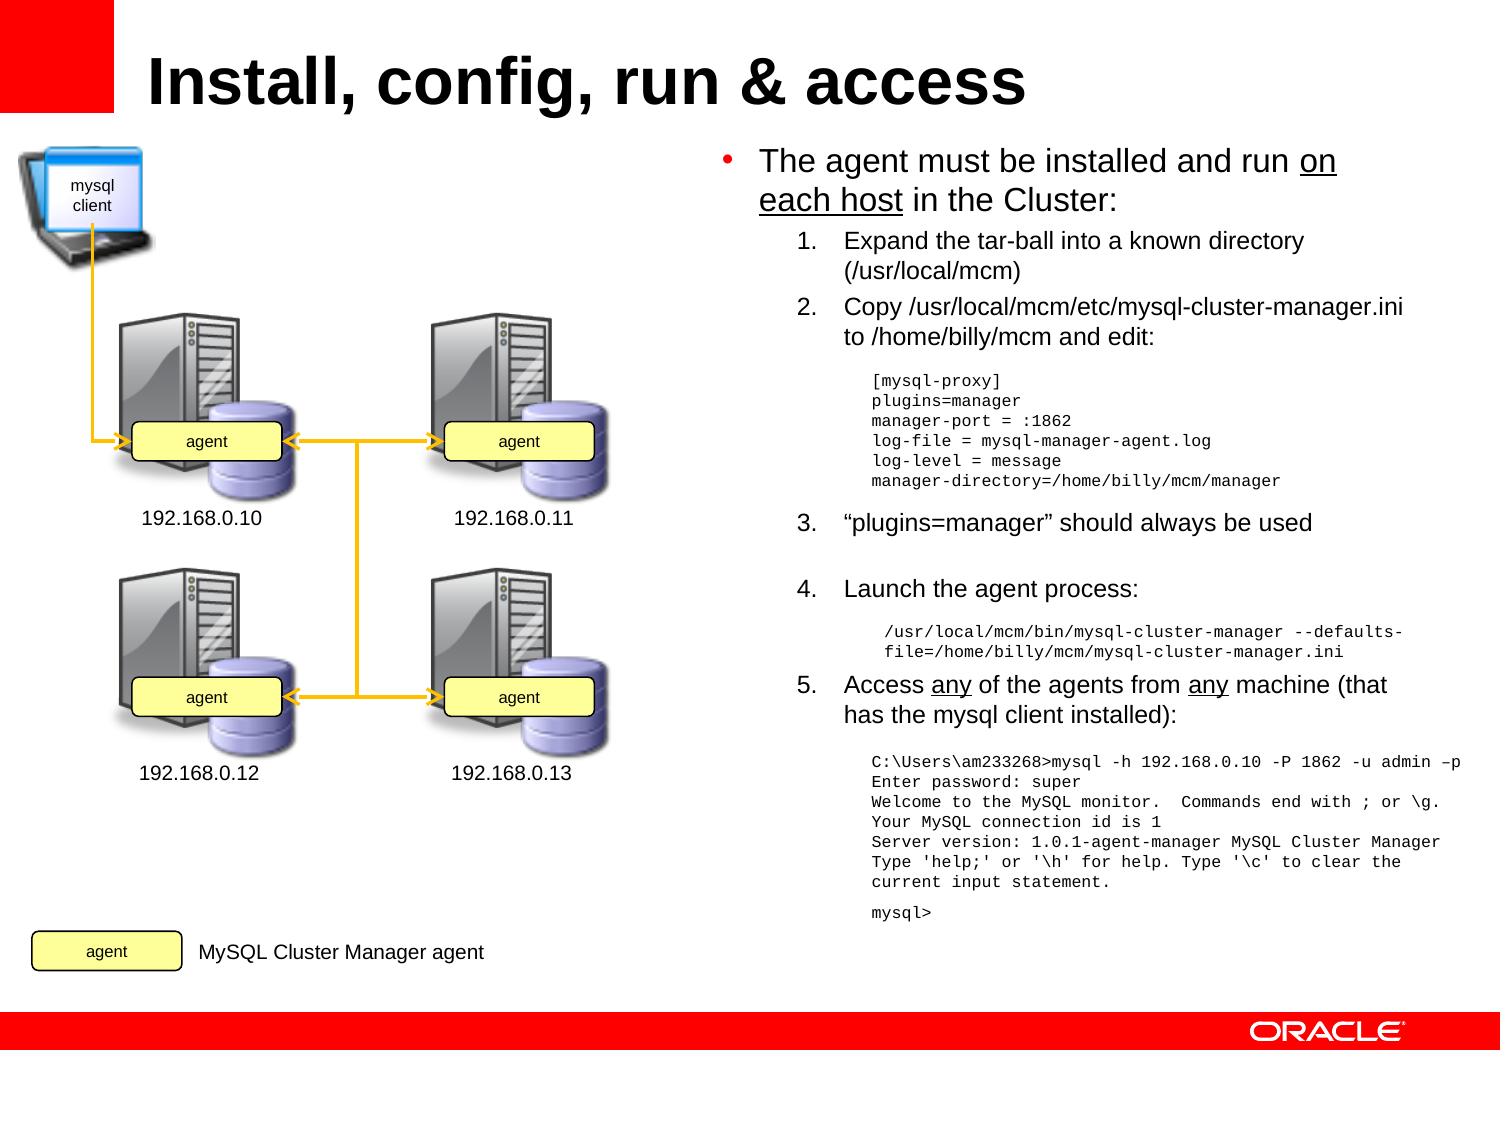

# Install, config, run & access
The agent must be installed and run on each host in the Cluster:
Expand the tar-ball into a known directory (/usr/local/mcm)
Copy /usr/local/mcm/etc/mysql-cluster-manager.ini to /home/billy/mcm and edit:
“plugins=manager” should always be used
Launch the agent process:
Access any of the agents from any machine (that has the mysql client installed):
mysql
client
[mysql-proxy]
plugins=manager
manager-port = :1862
log-file = mysql-manager-agent.log
log-level = message
manager-directory=/home/billy/mcm/manager
agent
agent
192.168.0.10
192.168.0.11
/usr/local/mcm/bin/mysql-cluster-manager --defaults-file=/home/billy/mcm/mysql-cluster-manager.ini
agent
agent
C:\Users\am233268>mysql -h 192.168.0.10 -P 1862 -u admin –p
Enter password: super
Welcome to the MySQL monitor. Commands end with ; or \g.
Your MySQL connection id is 1
Server version: 1.0.1-agent-manager MySQL Cluster Manager
Type 'help;' or '\h' for help. Type '\c' to clear the current input statement.
mysql>
192.168.0.12
192.168.0.13
agent
MySQL Cluster Manager agent